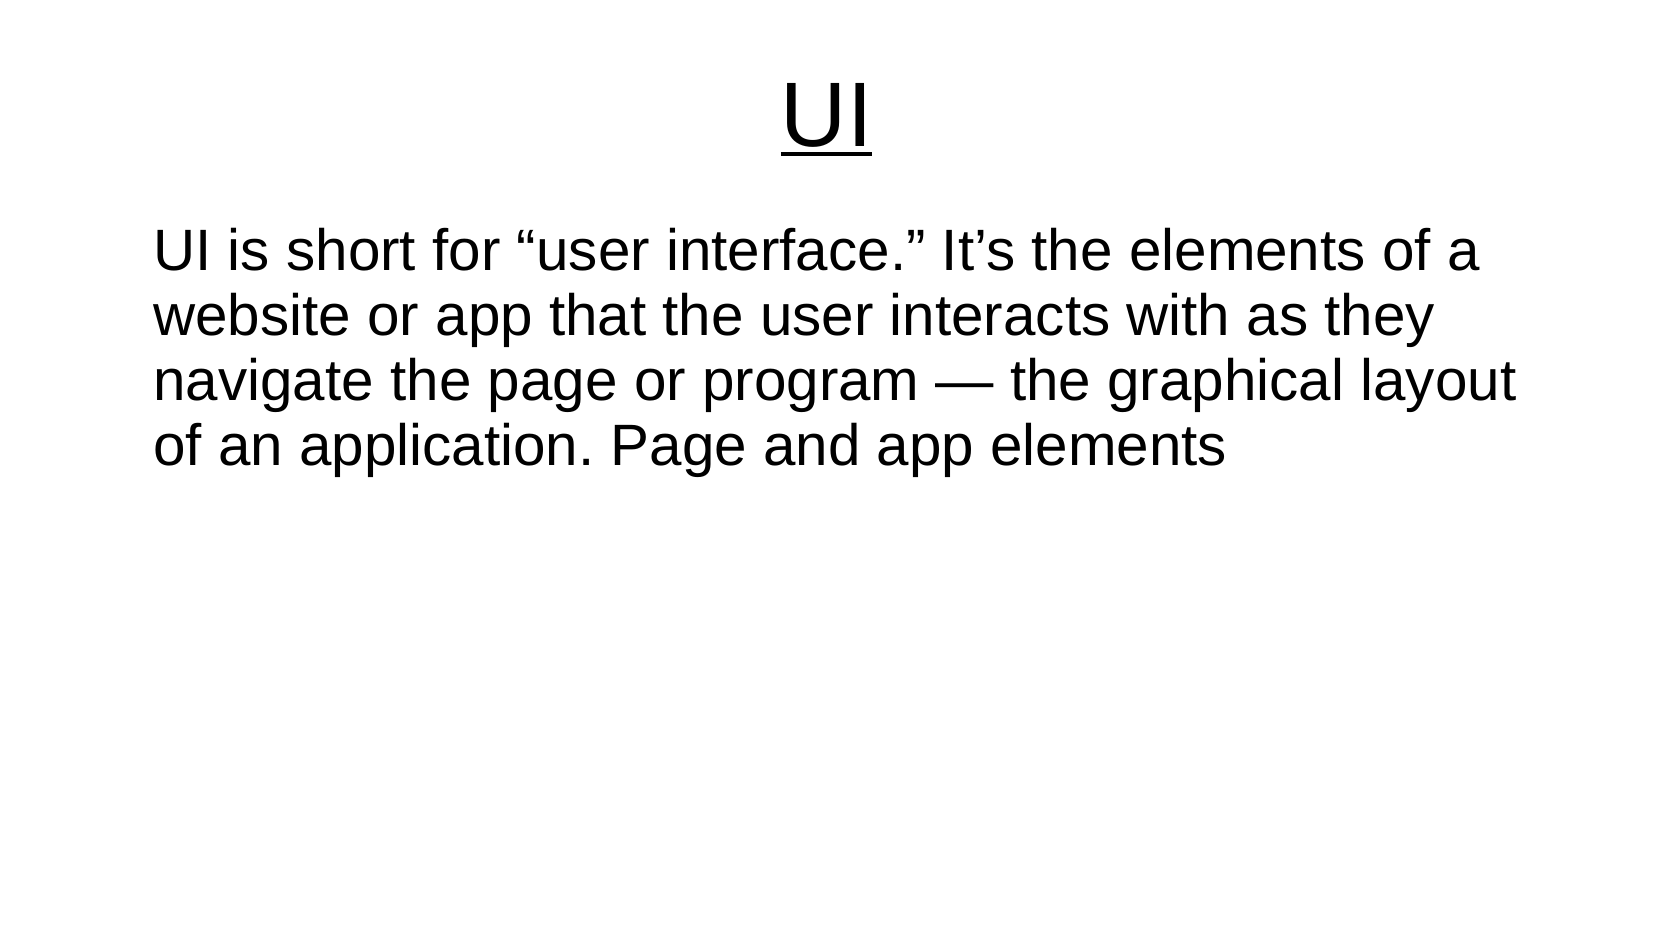

# UI
UI is short for “user interface.” It’s the elements of a website or app that the user interacts with as they navigate the page or program — the graphical layout of an application. Page and app elements